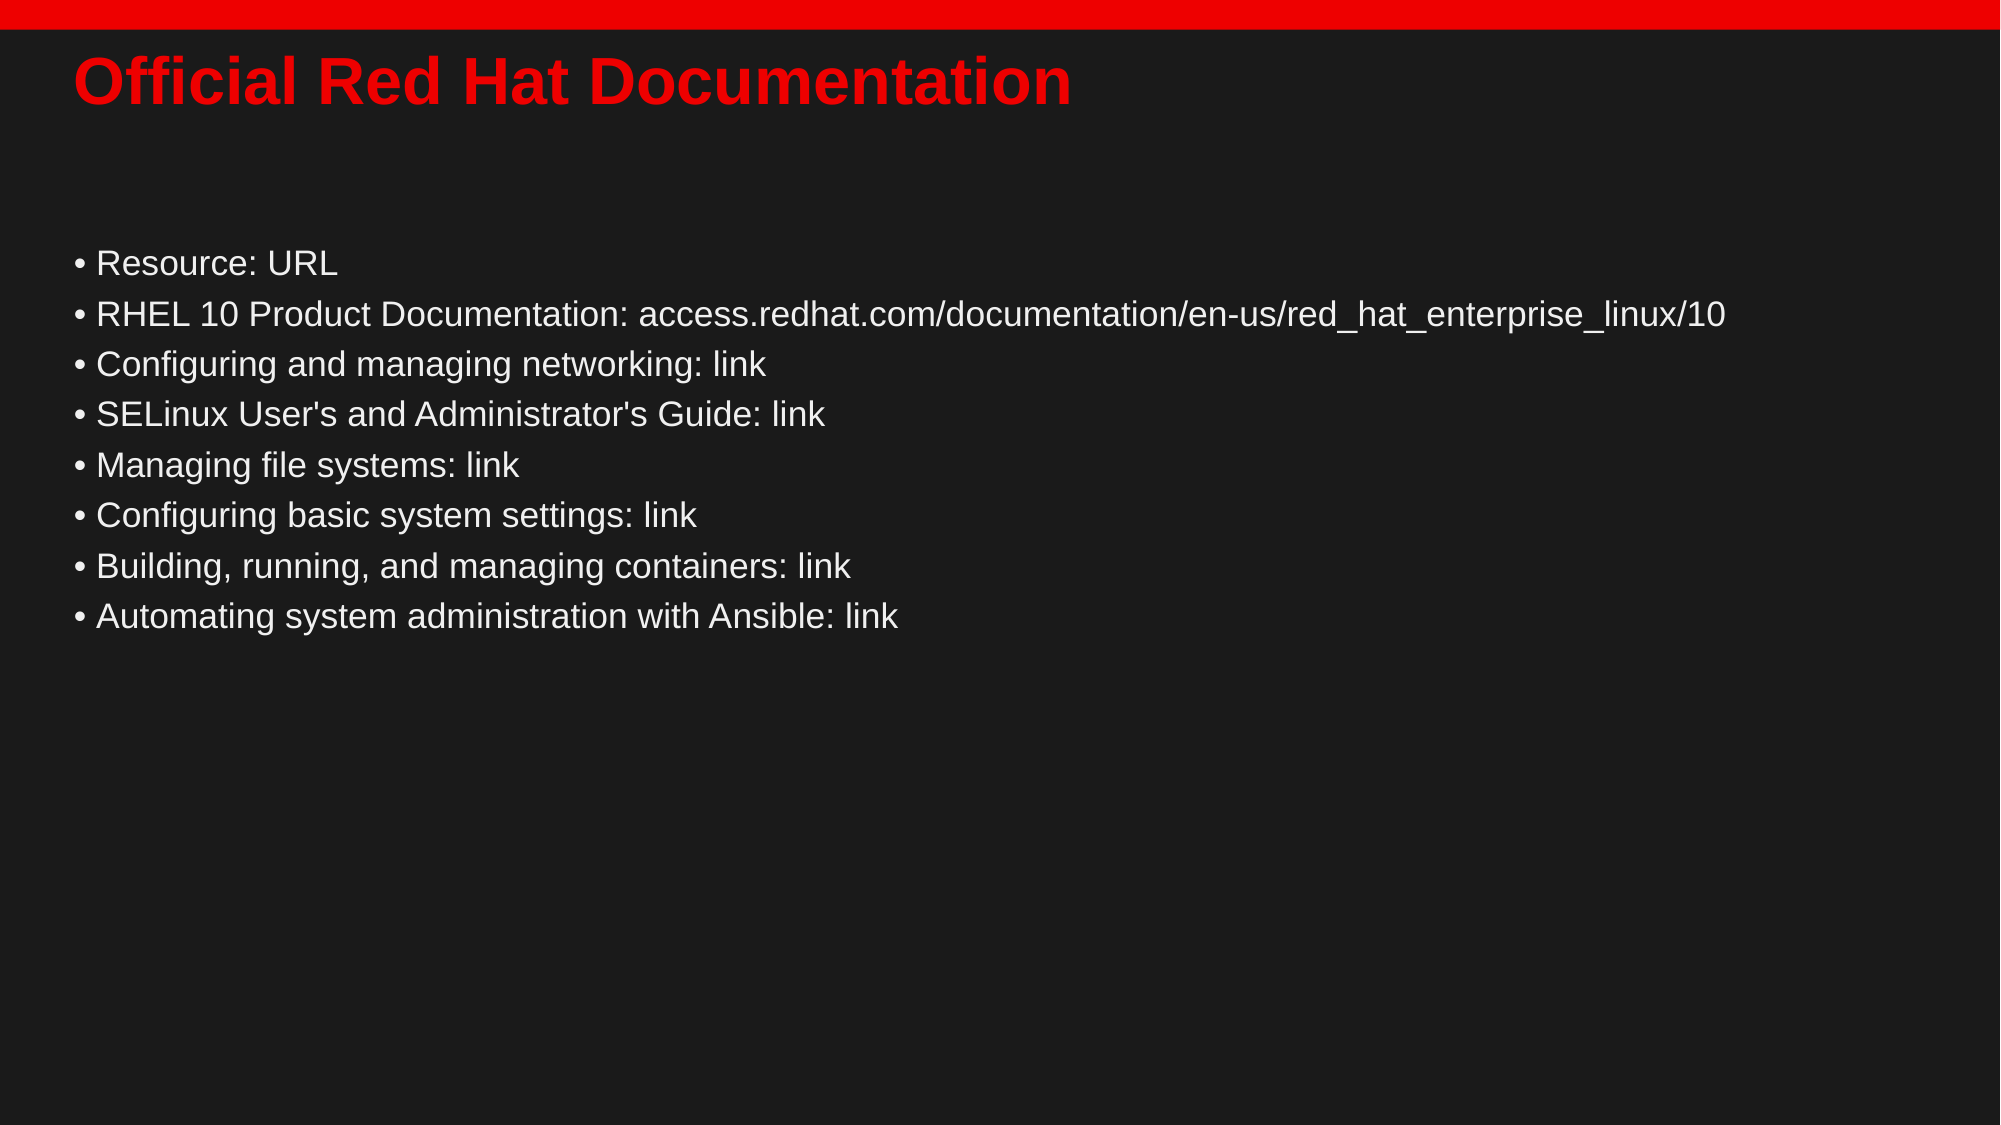

Official Red Hat Documentation
• Resource: URL
• RHEL 10 Product Documentation: access.redhat.com/documentation/en-us/red_hat_enterprise_linux/10
• Configuring and managing networking: link
• SELinux User's and Administrator's Guide: link
• Managing file systems: link
• Configuring basic system settings: link
• Building, running, and managing containers: link
• Automating system administration with Ansible: link